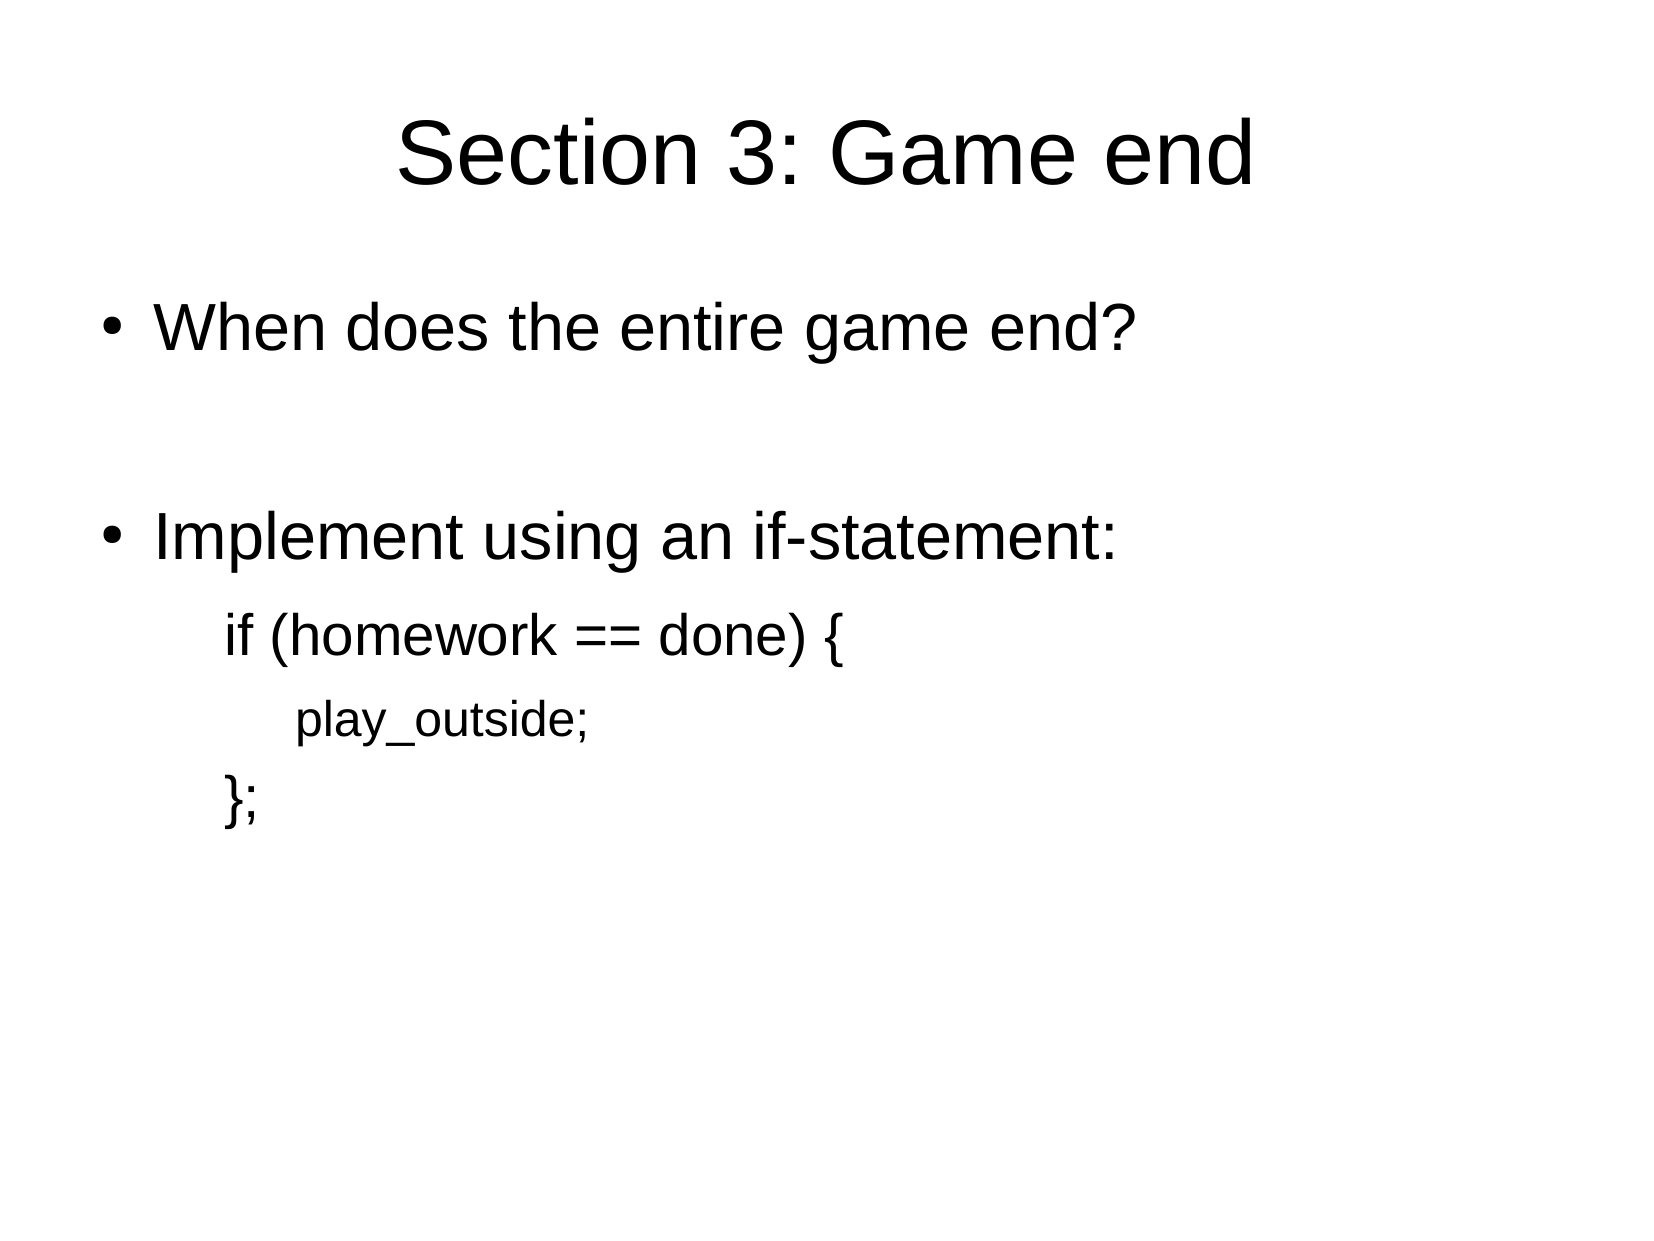

# Section 3: Game end
When does the entire game end?
Implement using an if-statement:
if (homework == done) {
play_outside;
};